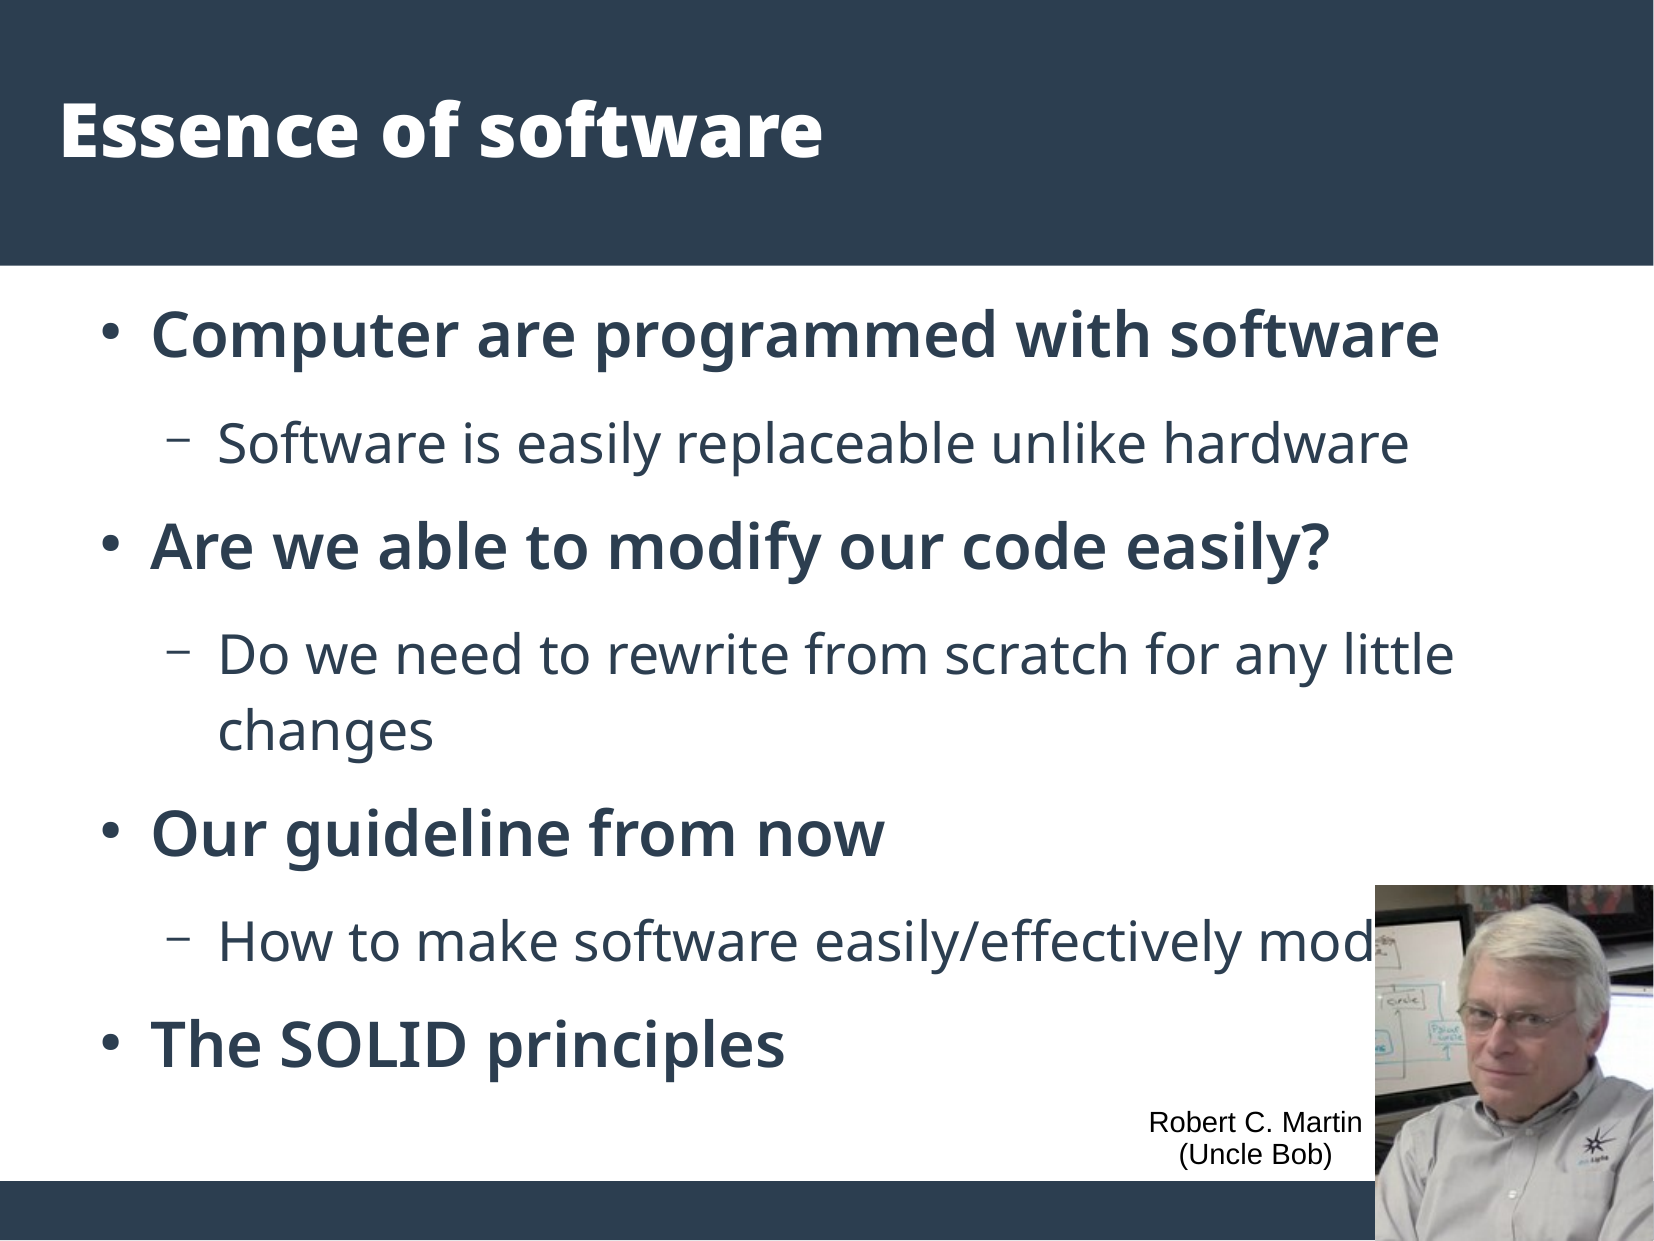

# Essence of software
Computer are programmed with software
Software is easily replaceable unlike hardware
Are we able to modify our code easily?
Do we need to rewrite from scratch for any little changes
Our guideline from now
How to make software easily/effectively modifiable?
The SOLID principles
Robert C. Martin
(Uncle Bob)